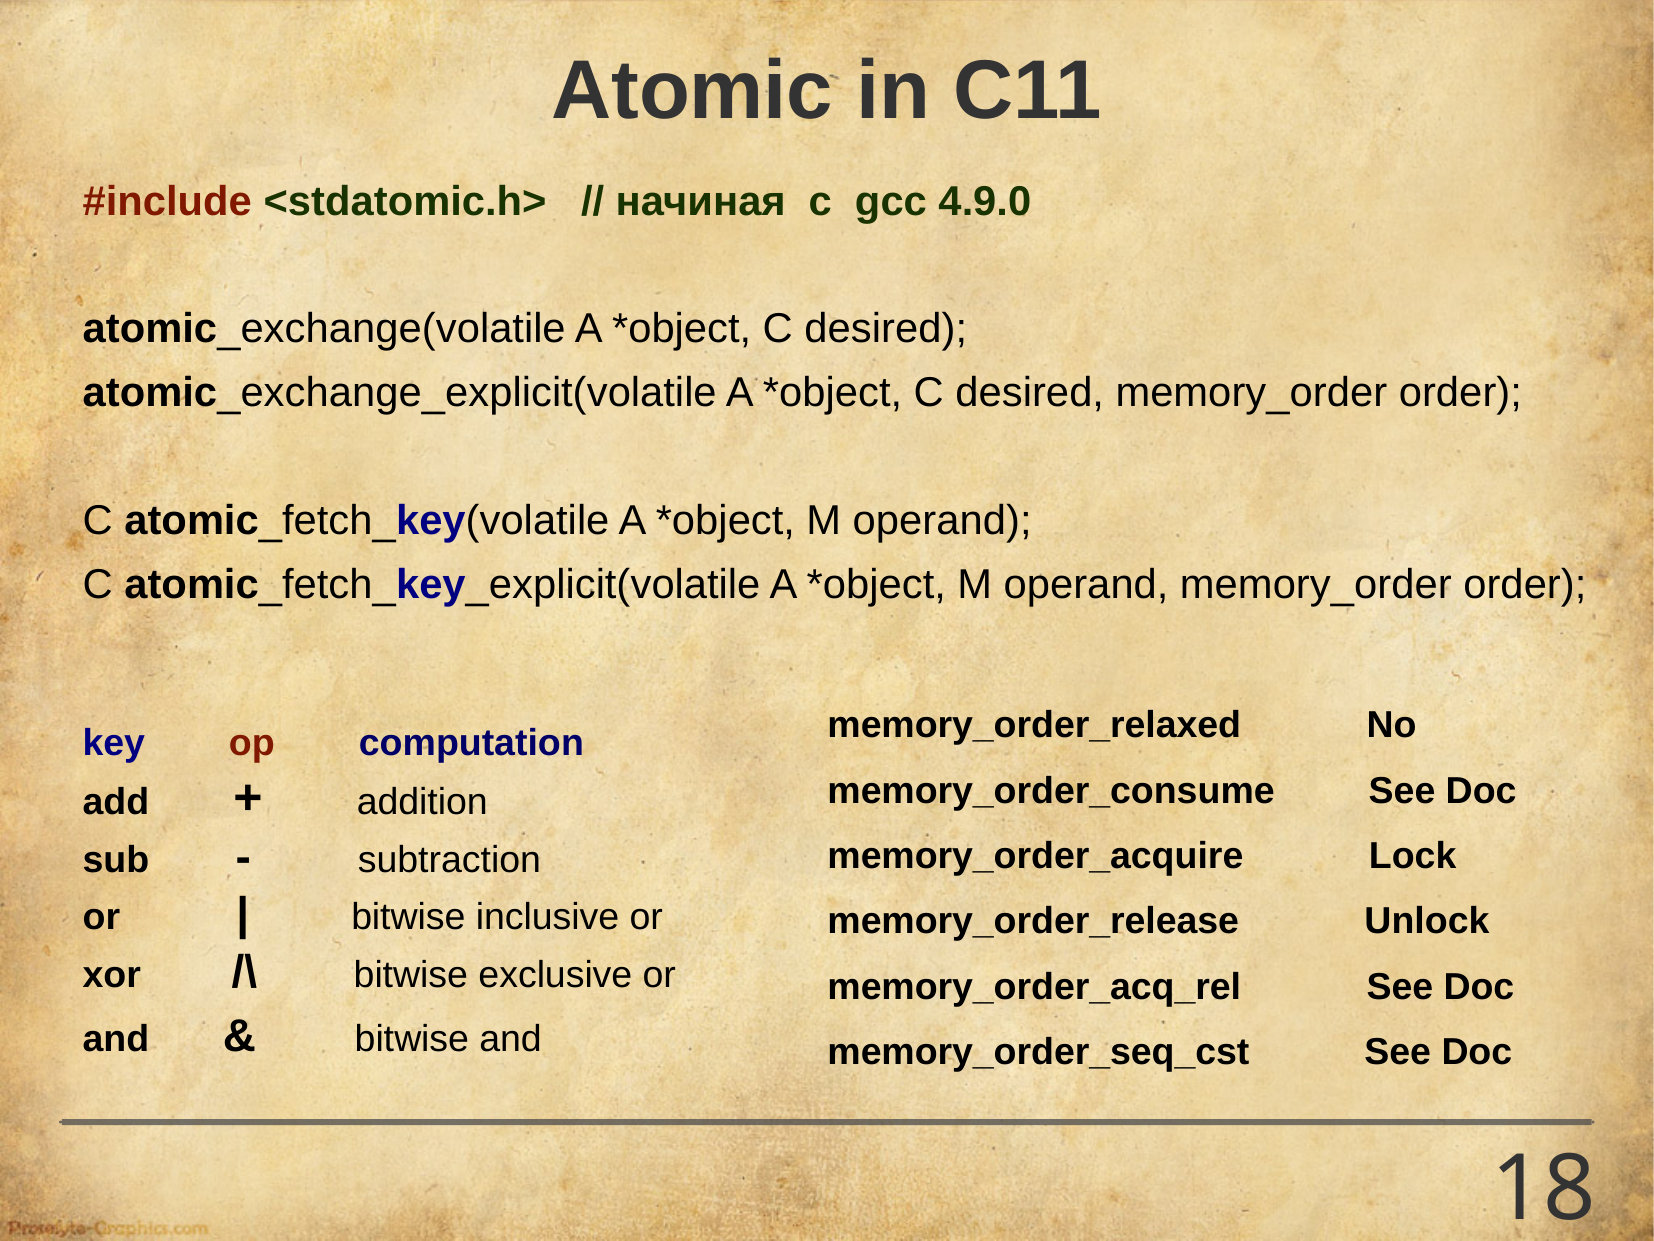

# Atomic in C11
#include <stdatomic.h> // начиная с gcc 4.9.0
atomic_exchange(volatile A *object, C desired);
atomic_exchange_explicit(volatile A *object, C desired, memory_order order);
C atomic_fetch_key(volatile A *object, M operand);
C atomic_fetch_key_explicit(volatile A *object, M operand, memory_order order);
memory_order_relaxed No
memory_order_consume See Doc
memory_order_acquire Lock
memory_order_release Unlock
memory_order_acq_rel See Doc
memory_order_seq_cst See Doc
key op computation
add + addition
sub - subtraction
or | bitwise inclusive or
xor /\ bitwise exclusive or
and & bitwise and